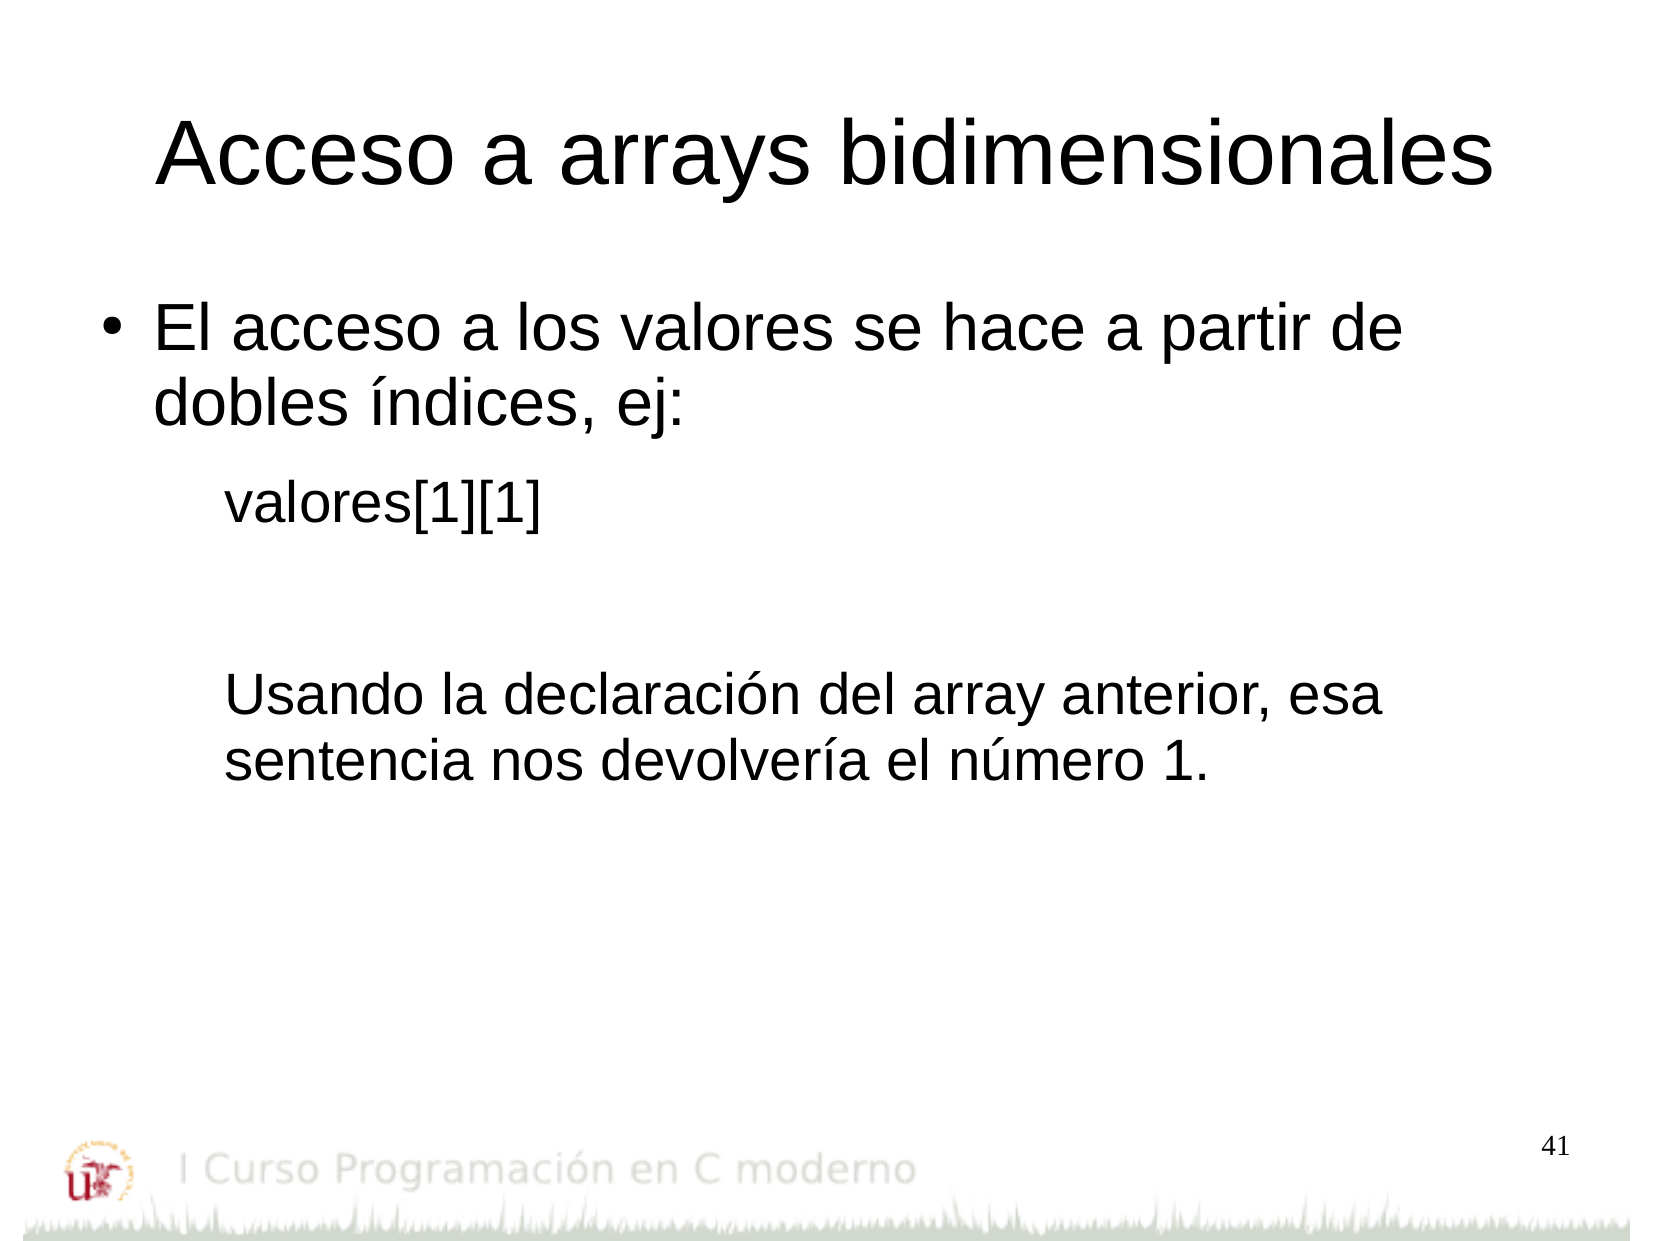

# Acceso a arrays bidimensionales
El acceso a los valores se hace a partir de dobles índices, ej:
valores[1][1]
Usando la declaración del array anterior, esa sentencia nos devolvería el número 1.
41